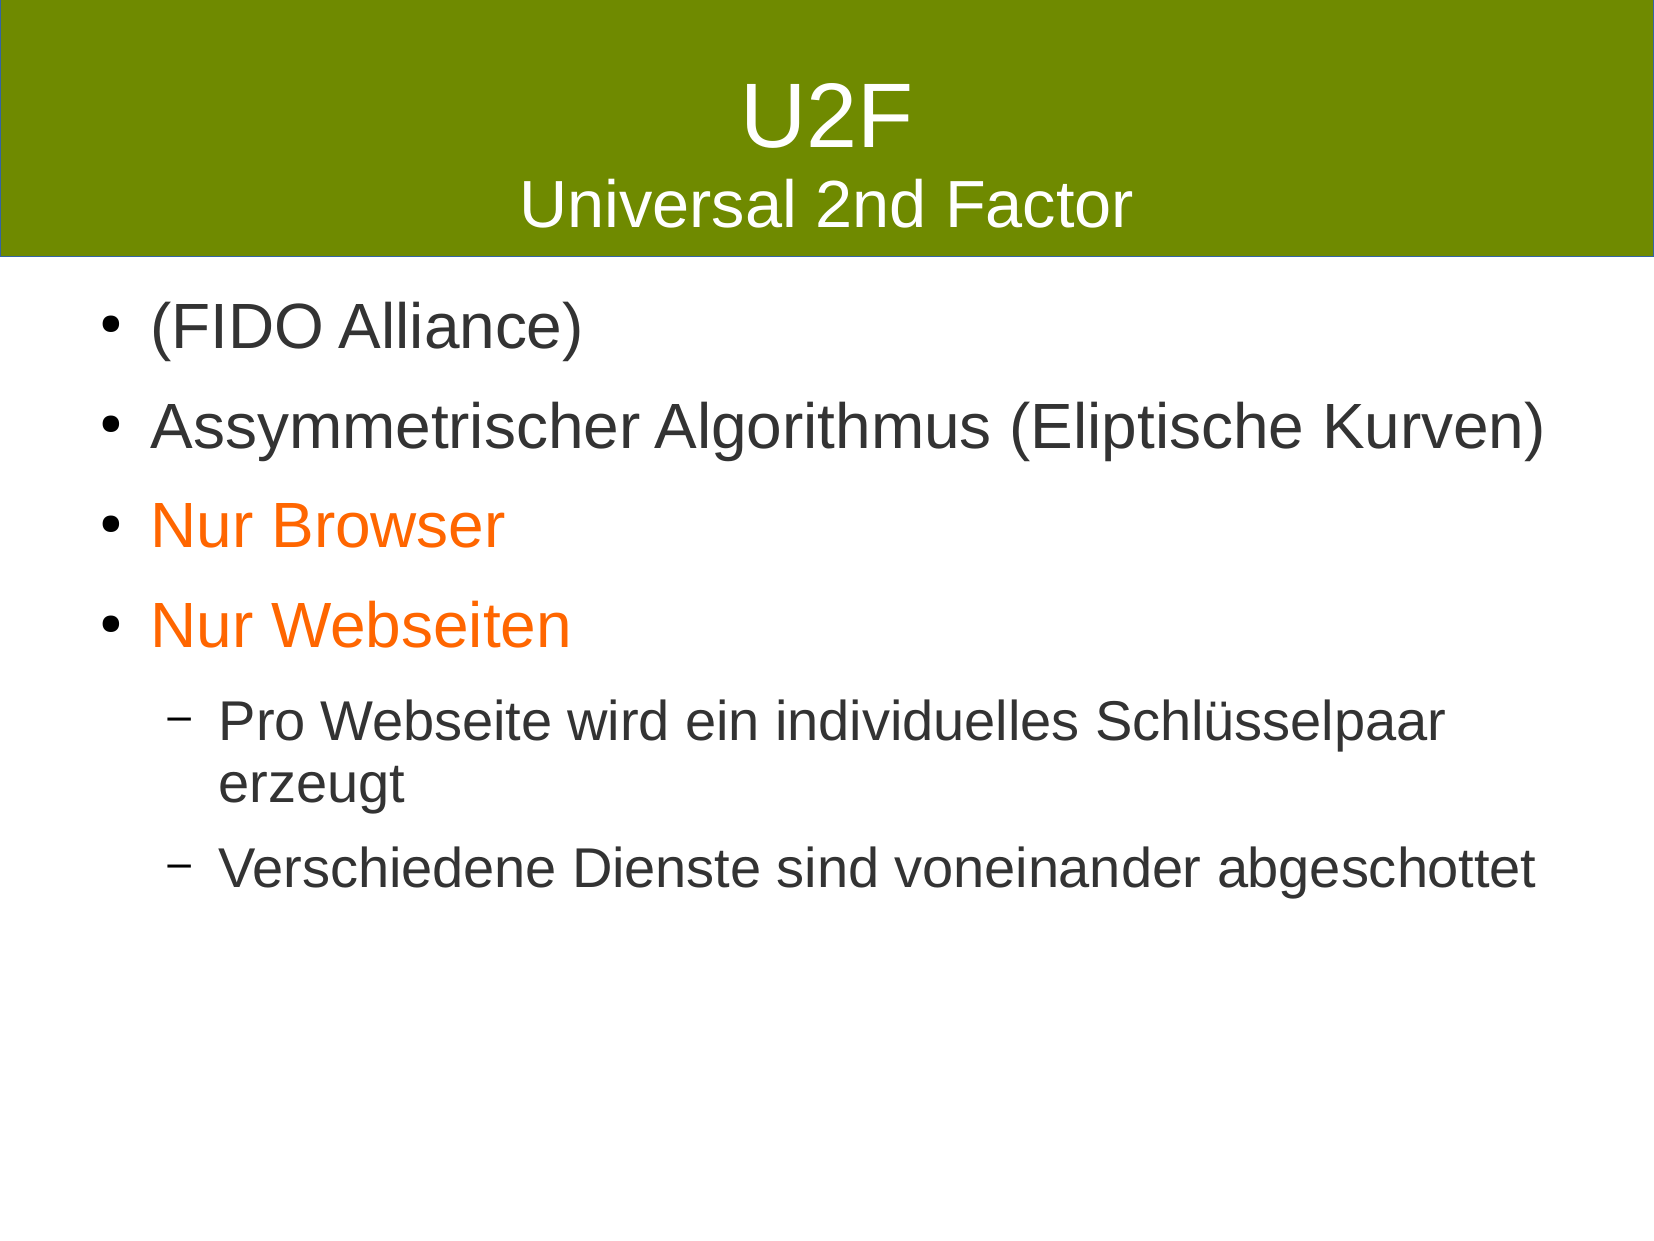

# U2F Universal 2nd Factor
(FIDO Alliance)
Assymmetrischer Algorithmus (Eliptische Kurven)
Nur Browser
Nur Webseiten
Pro Webseite wird ein individuelles Schlüsselpaar erzeugt
Verschiedene Dienste sind voneinander abgeschottet